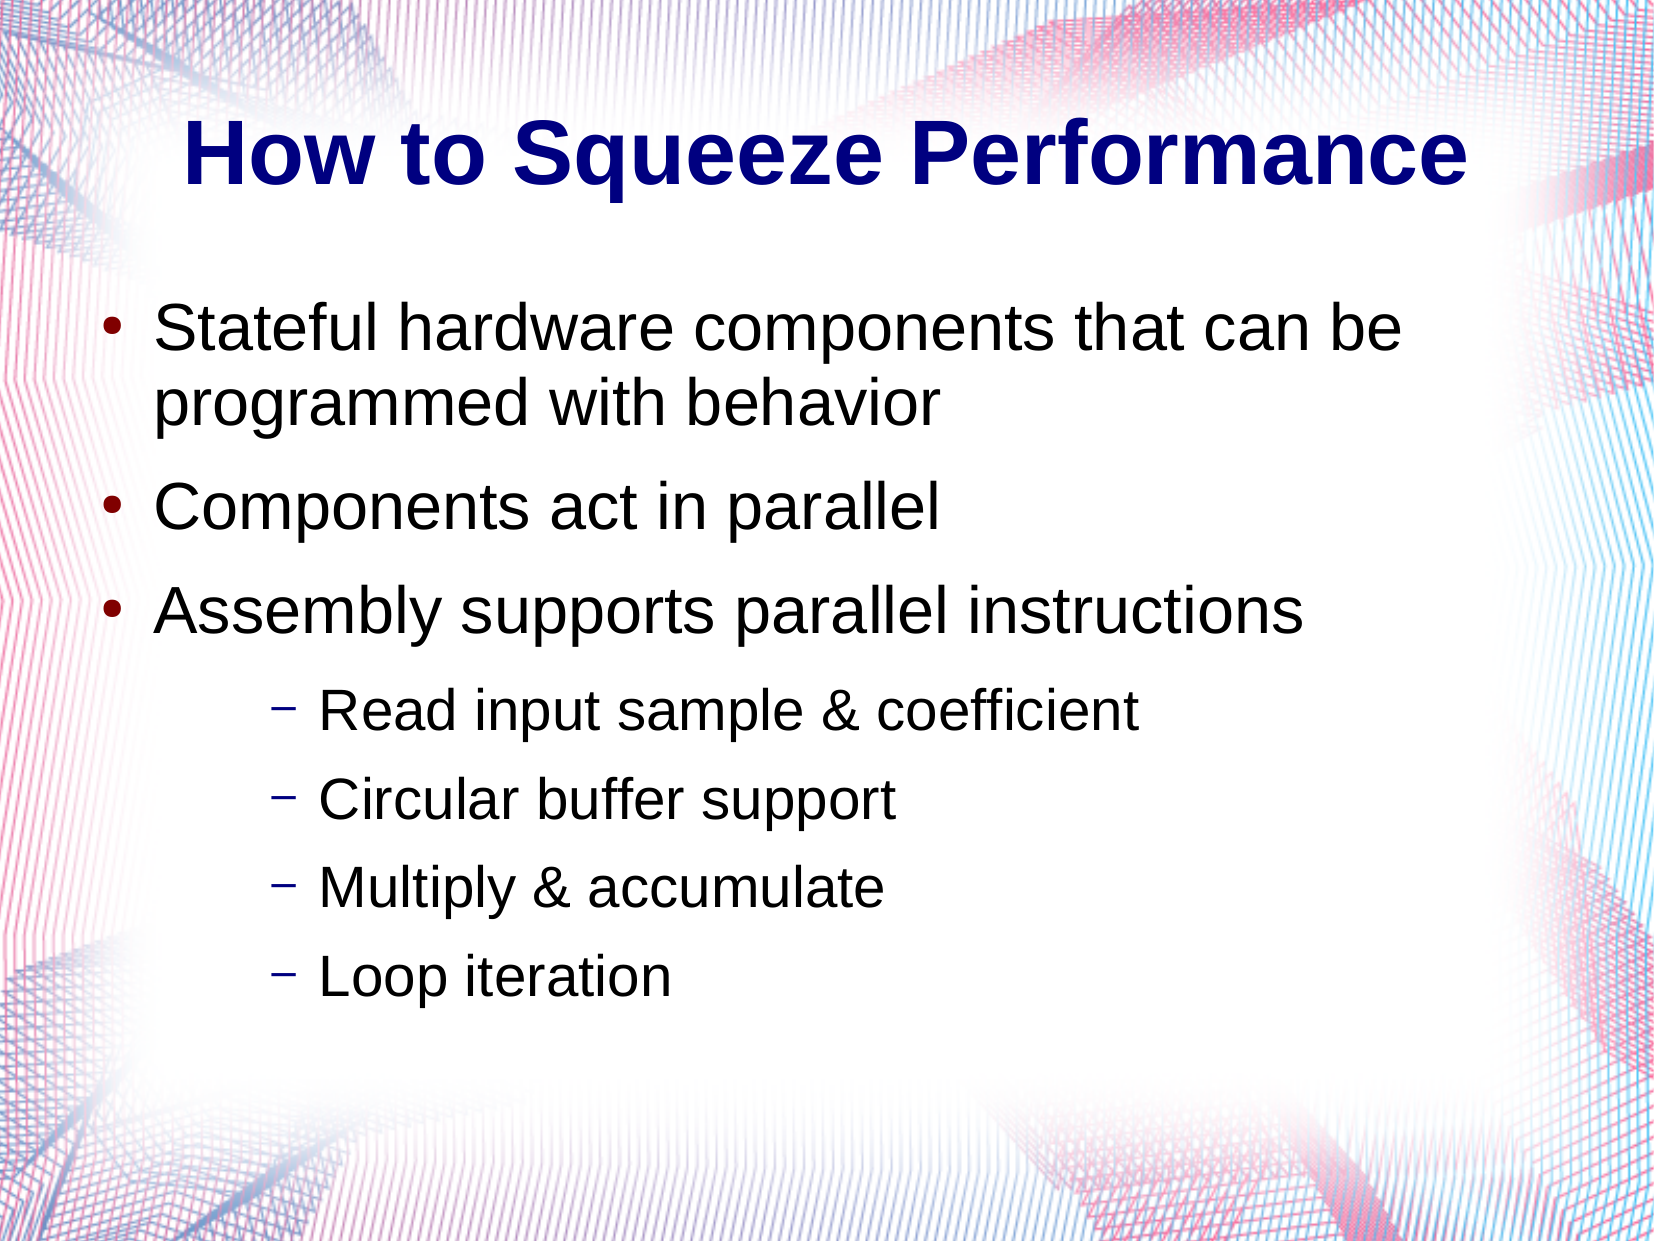

# How to Squeeze Performance
Stateful hardware components that can be programmed with behavior
Components act in parallel
Assembly supports parallel instructions
Read input sample & coefficient
Circular buffer support
Multiply & accumulate
Loop iteration